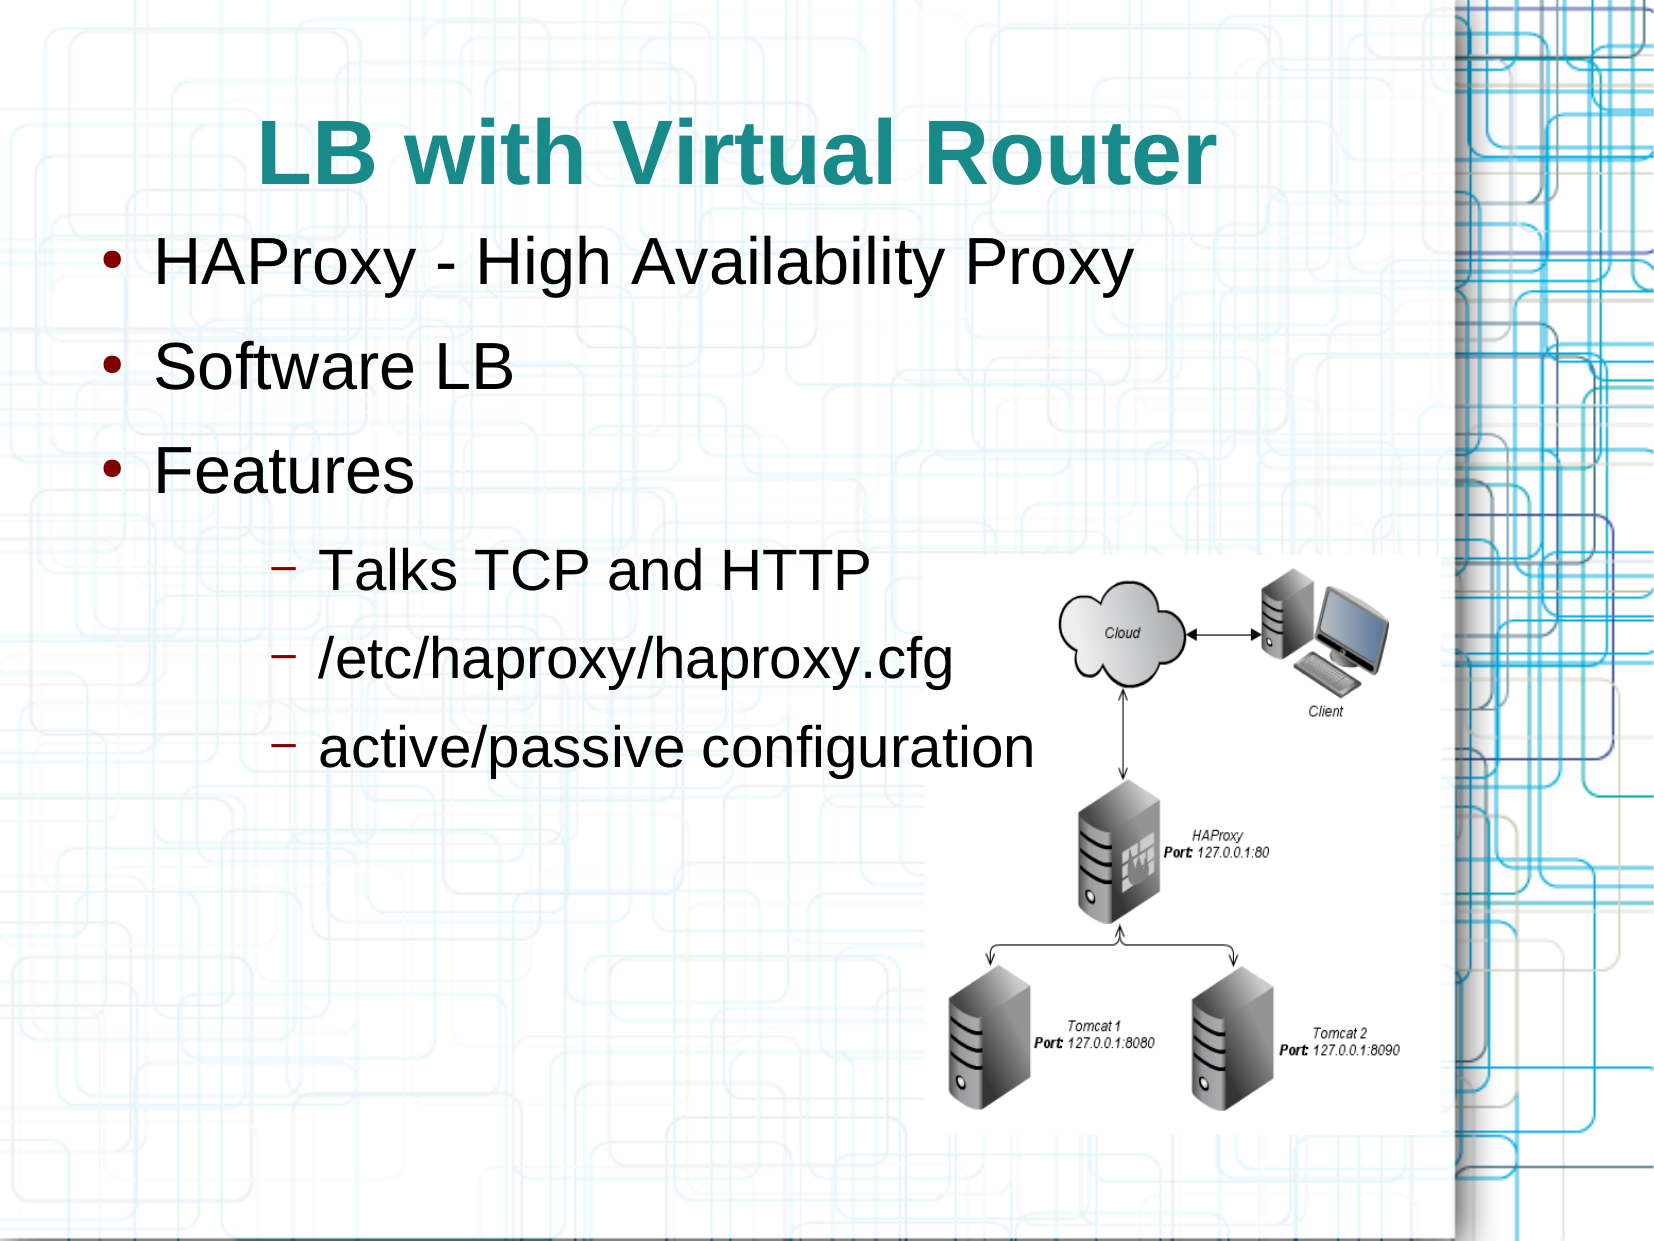

# LB with Virtual Router
HAProxy - High Availability Proxy
Software LB
Features
Talks TCP and HTTP
/etc/haproxy/haproxy.cfg
active/passive configuration